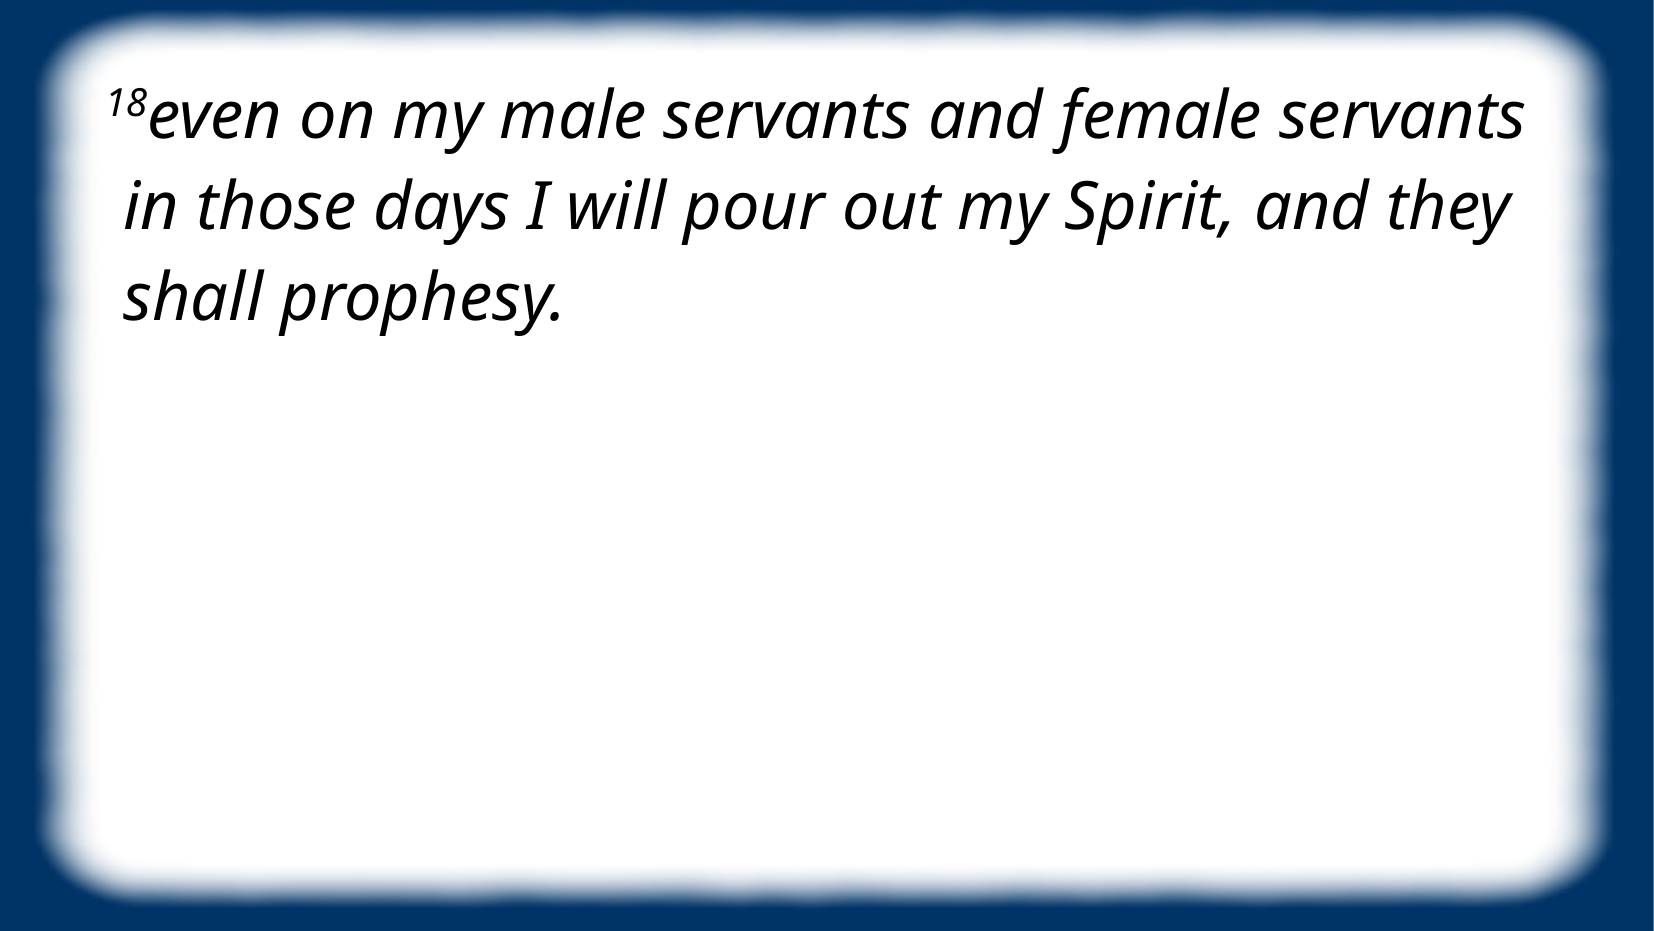

18even on my male servants and female servants
in those days I will pour out my Spirit, and they shall prophesy.